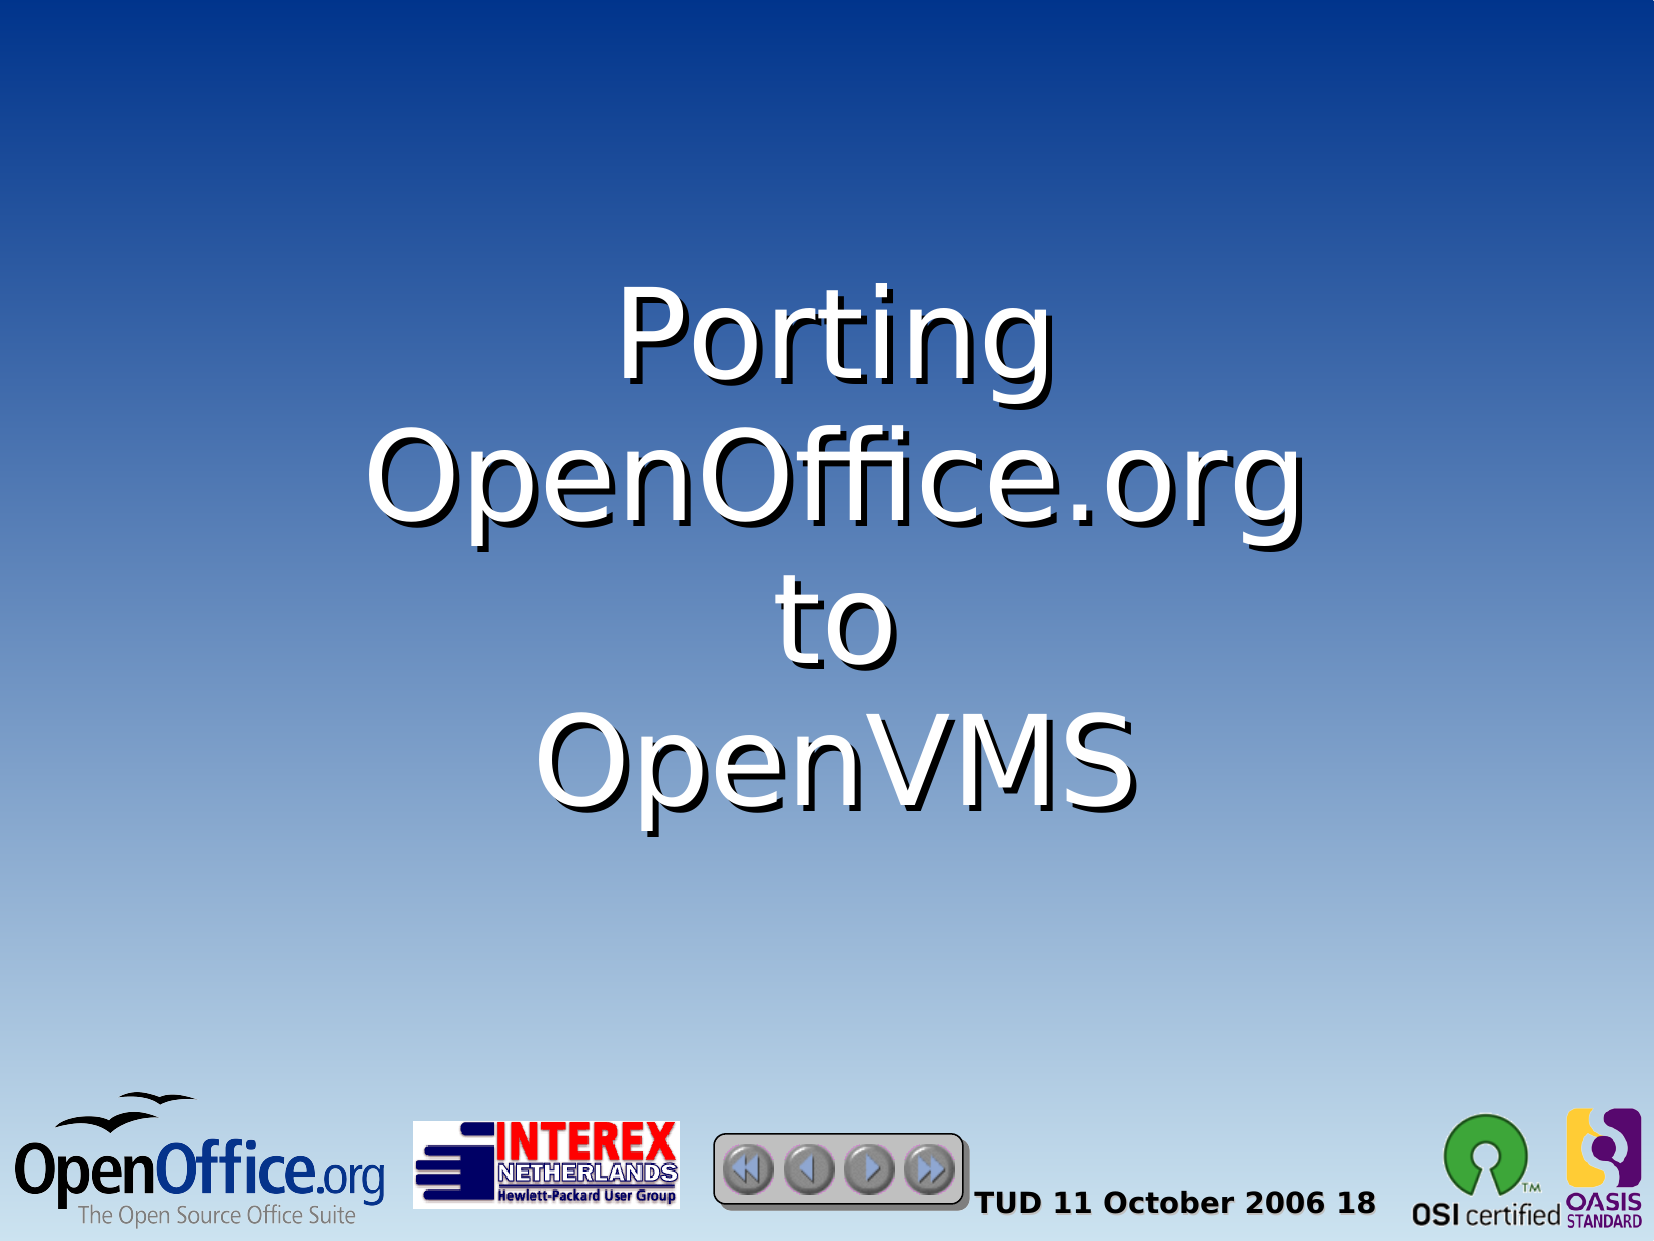

Porting
OpenOffice.org
to
OpenVMS
#
TUD 11 October 2006